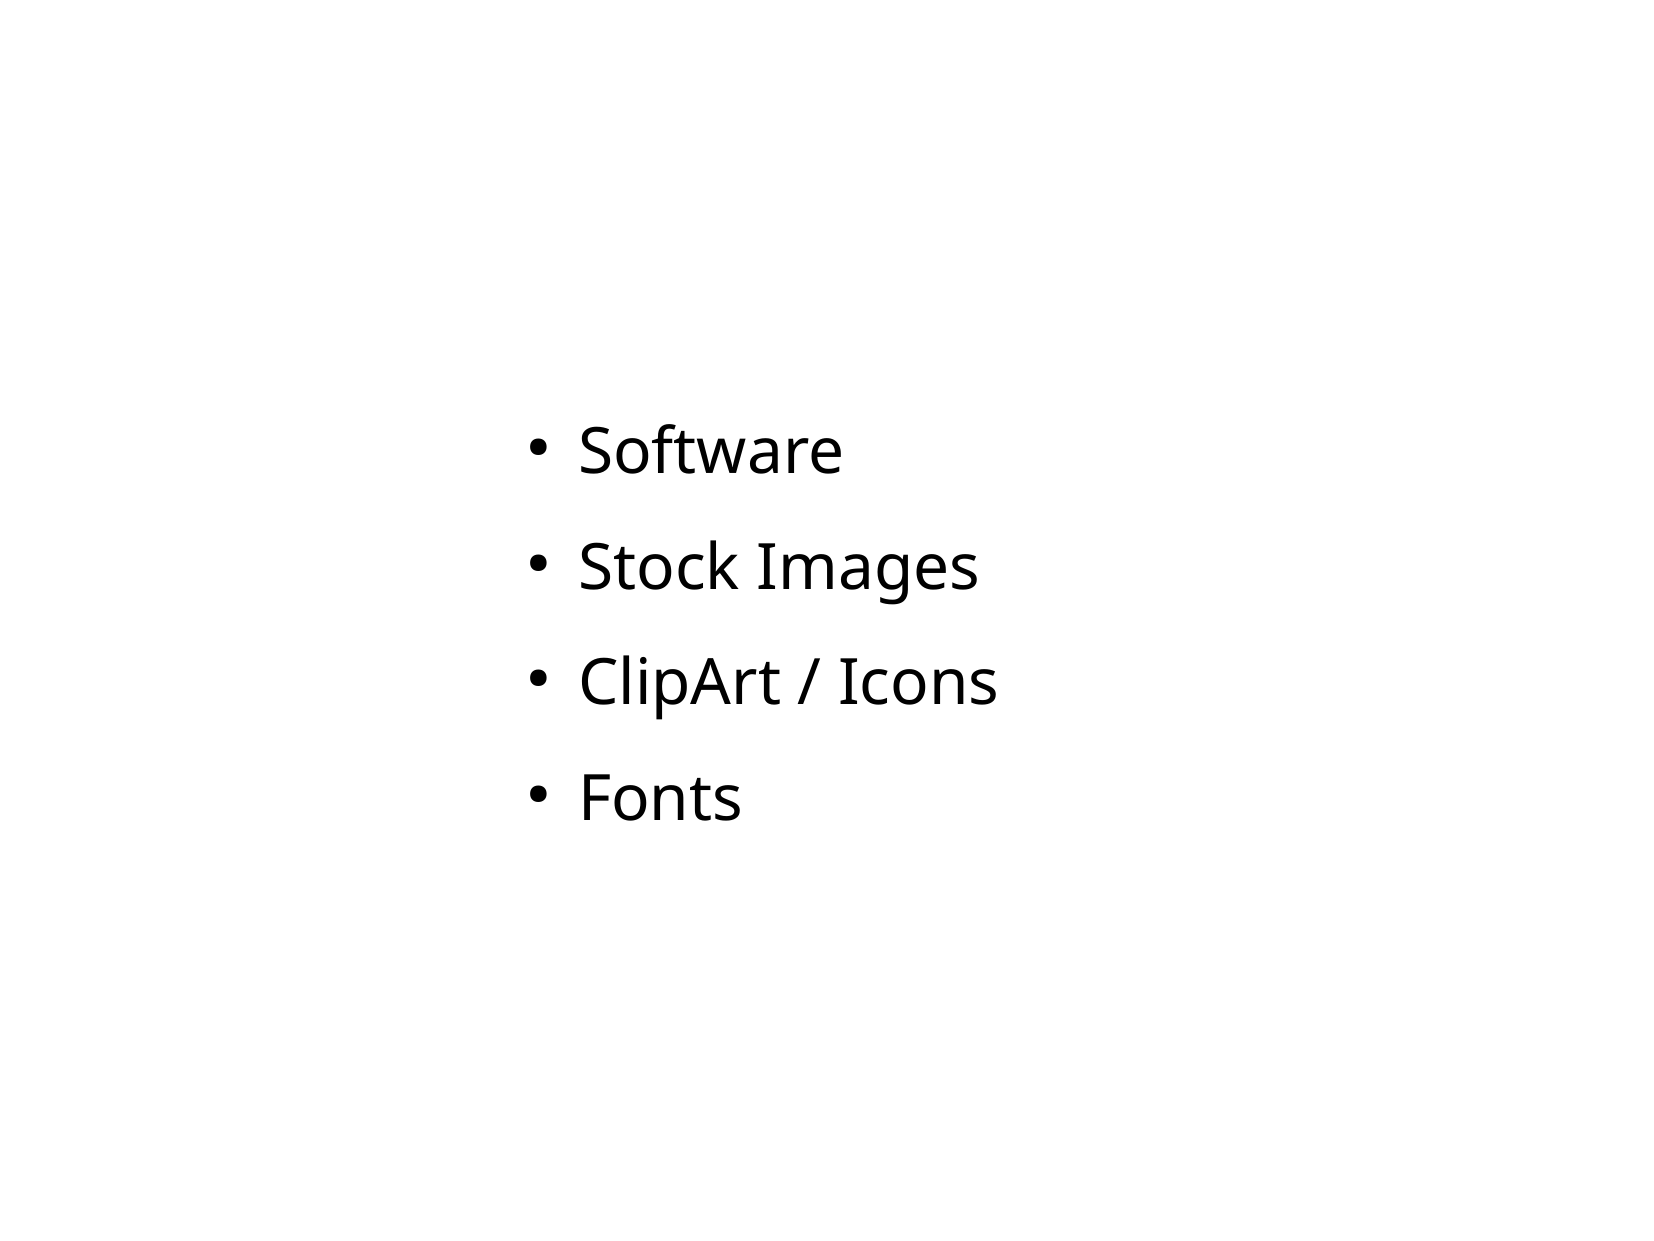

# Software
Stock Images
ClipArt / Icons
Fonts